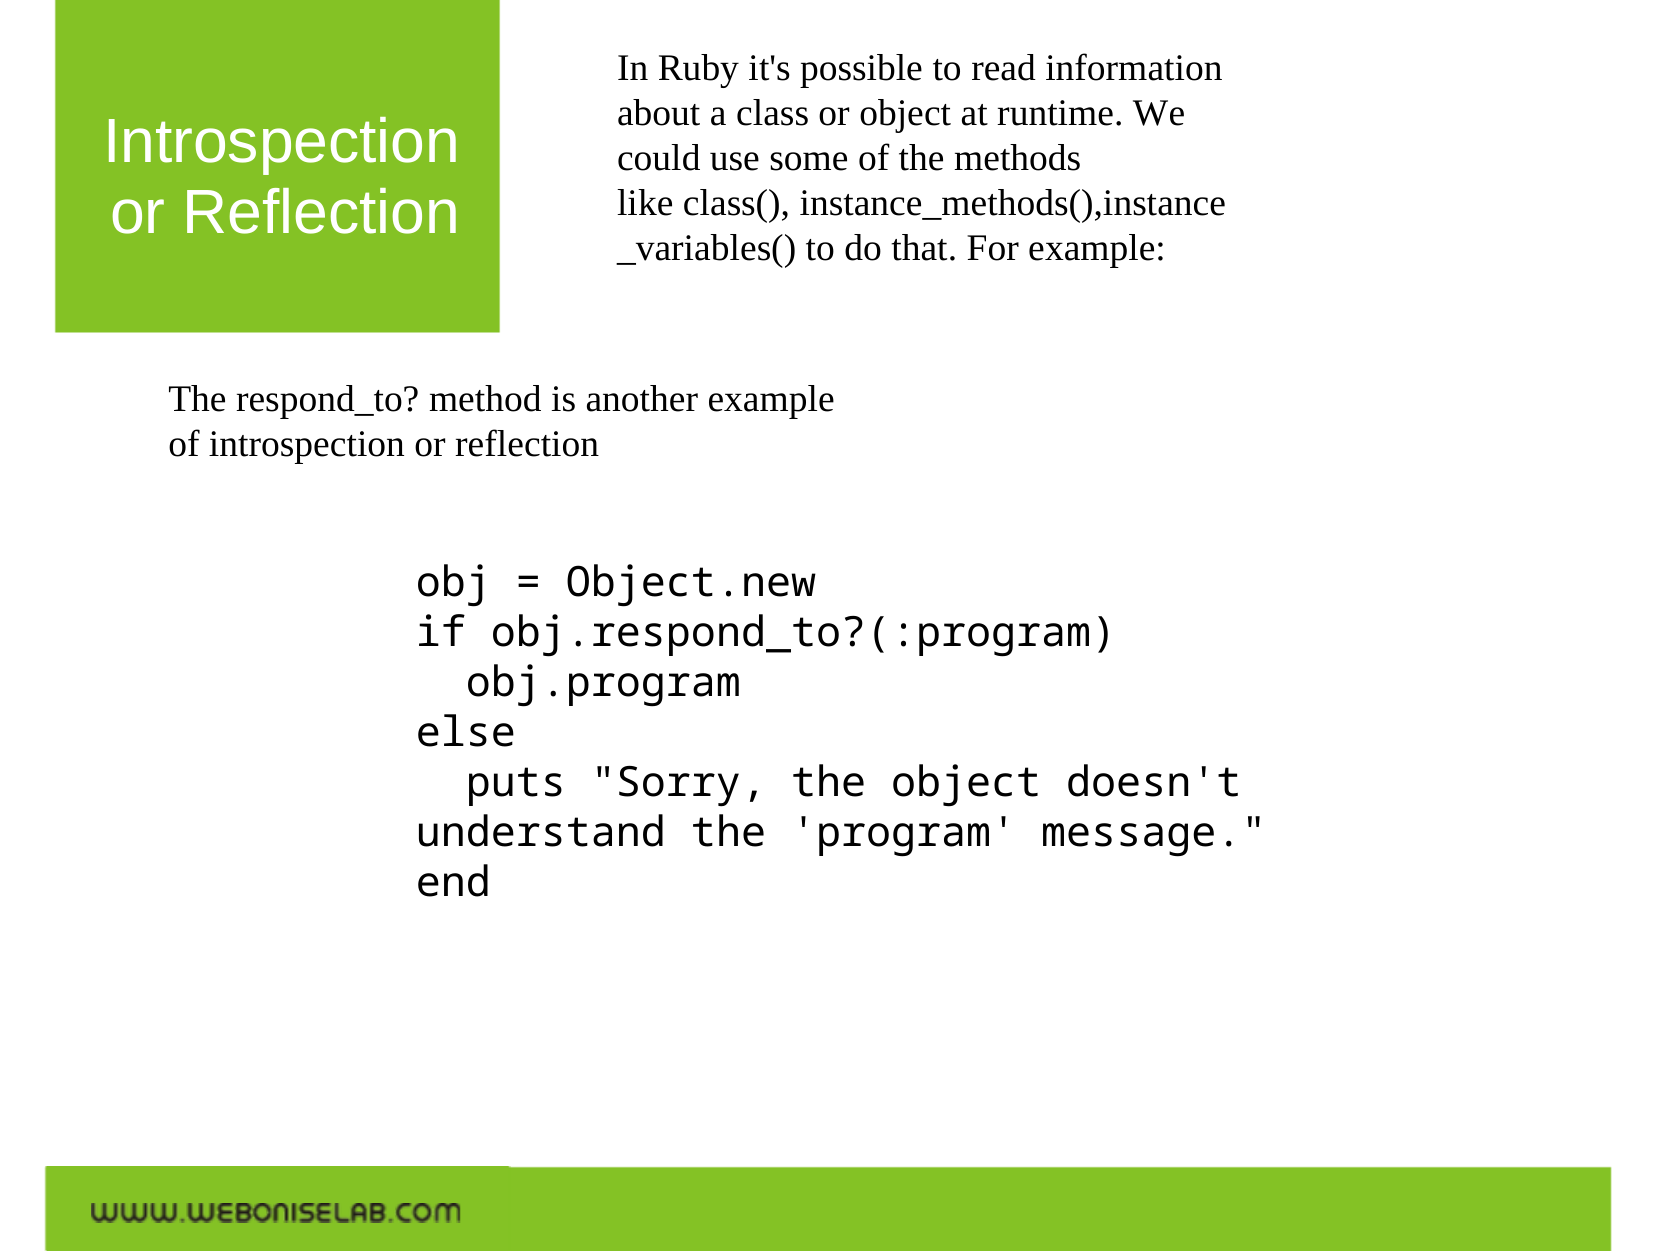

In Ruby it's possible to read information about a class or object at runtime. We could use some of the methods like class(), instance_methods(),instance_variables() to do that. For example:
Introspection or Reflection
The respond_to? method is another example of introspection or reflection
obj = Object.new
if obj.respond_to?(:program)
 obj.program
else
 puts "Sorry, the object doesn't understand the 'program' message."
end
19/12/11